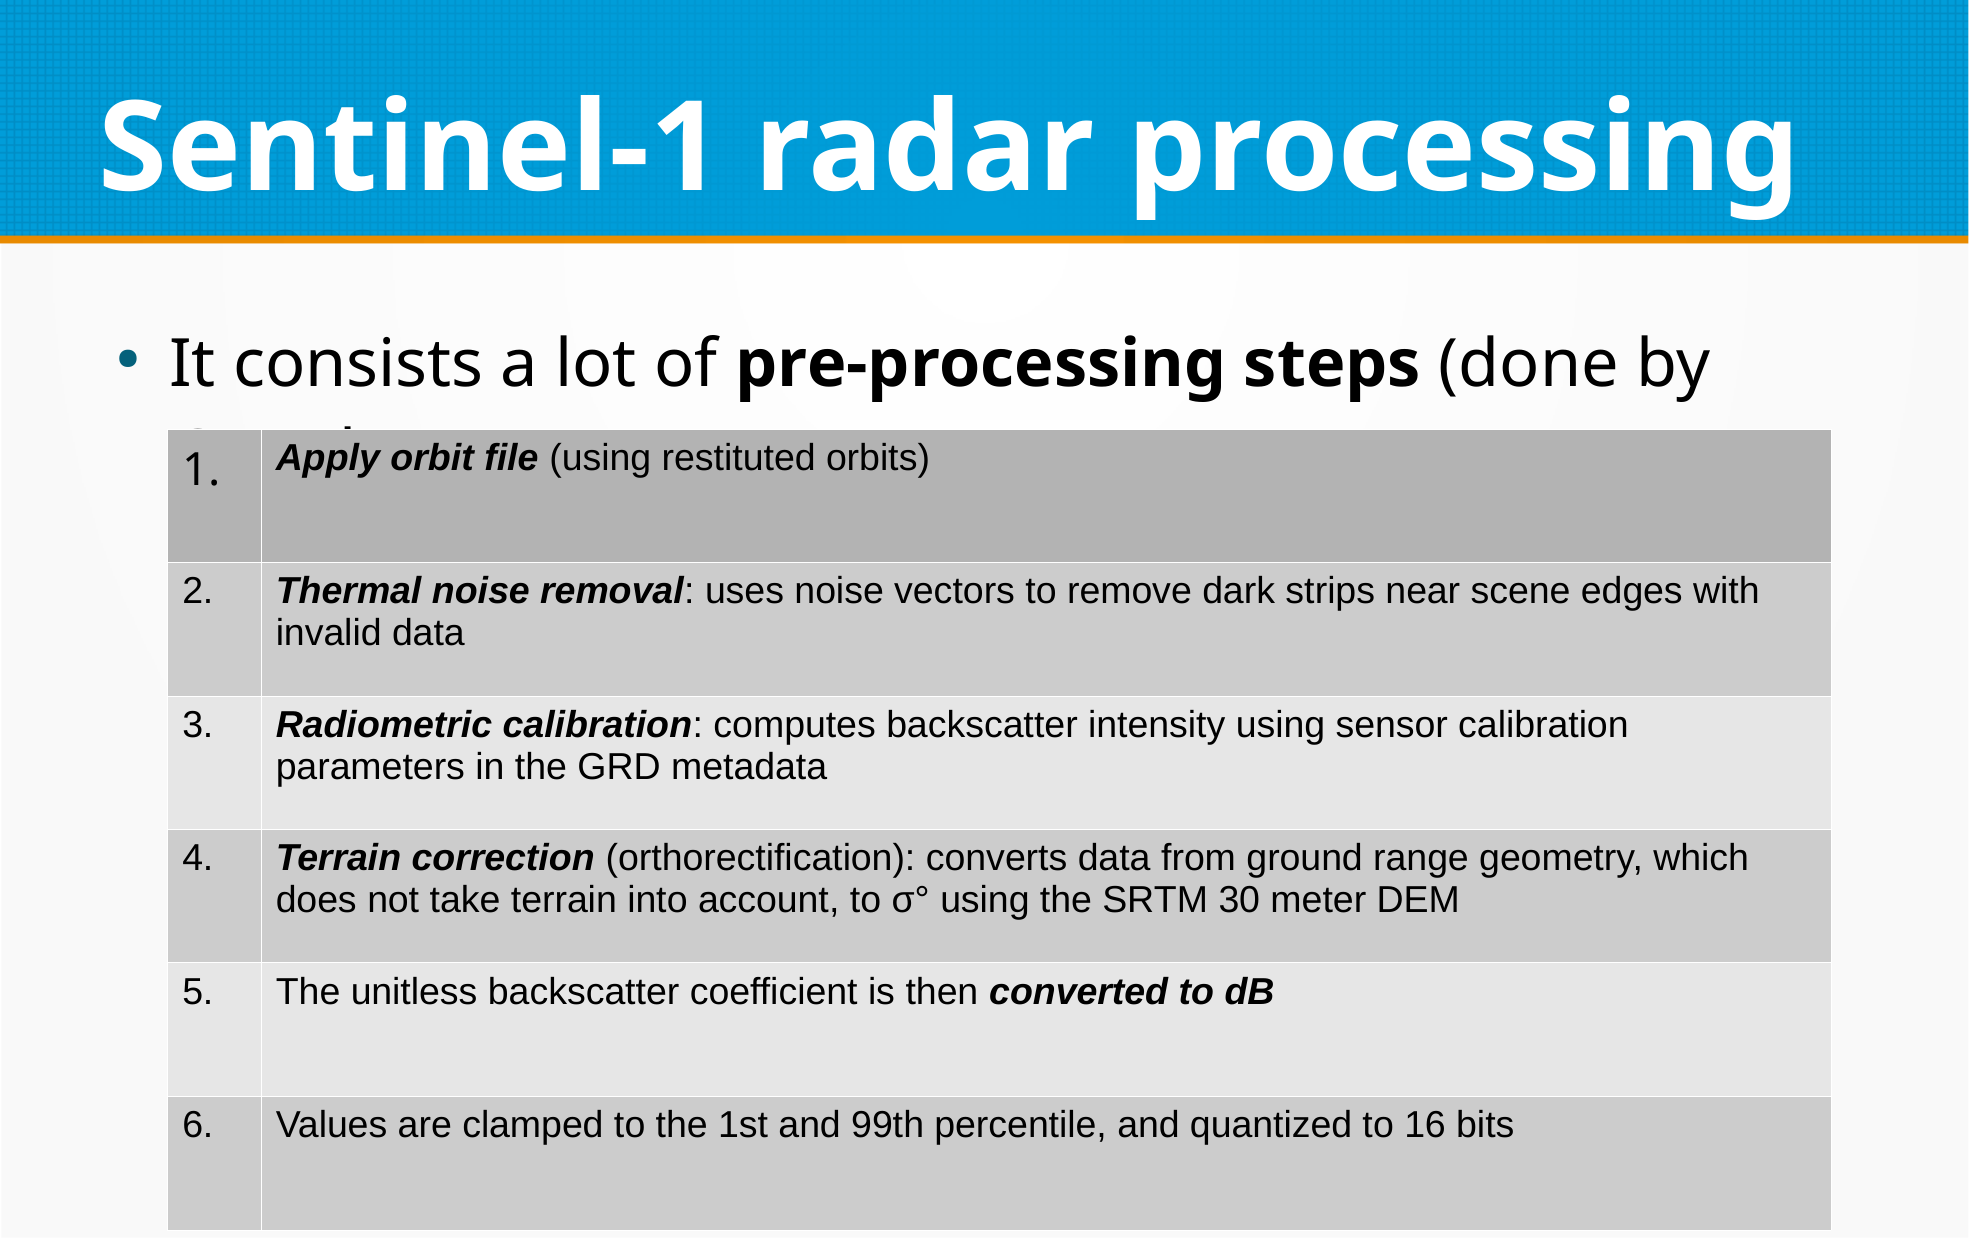

# Sentinel-1 radar processing
It consists a lot of pre-processing steps (done by Google):
| 1. | Apply orbit file (using restituted orbits) |
| --- | --- |
| 2. | Thermal noise removal: uses noise vectors to remove dark strips near scene edges with invalid data |
| 3. | Radiometric calibration: computes backscatter intensity using sensor calibration parameters in the GRD metadata |
| 4. | Terrain correction (orthorectification): converts data from ground range geometry, which does not take terrain into account, to σ° using the SRTM 30 meter DEM |
| 5. | The unitless backscatter coefficient is then converted to dB |
| 6. | Values are clamped to the 1st and 99th percentile, and quantized to 16 bits |